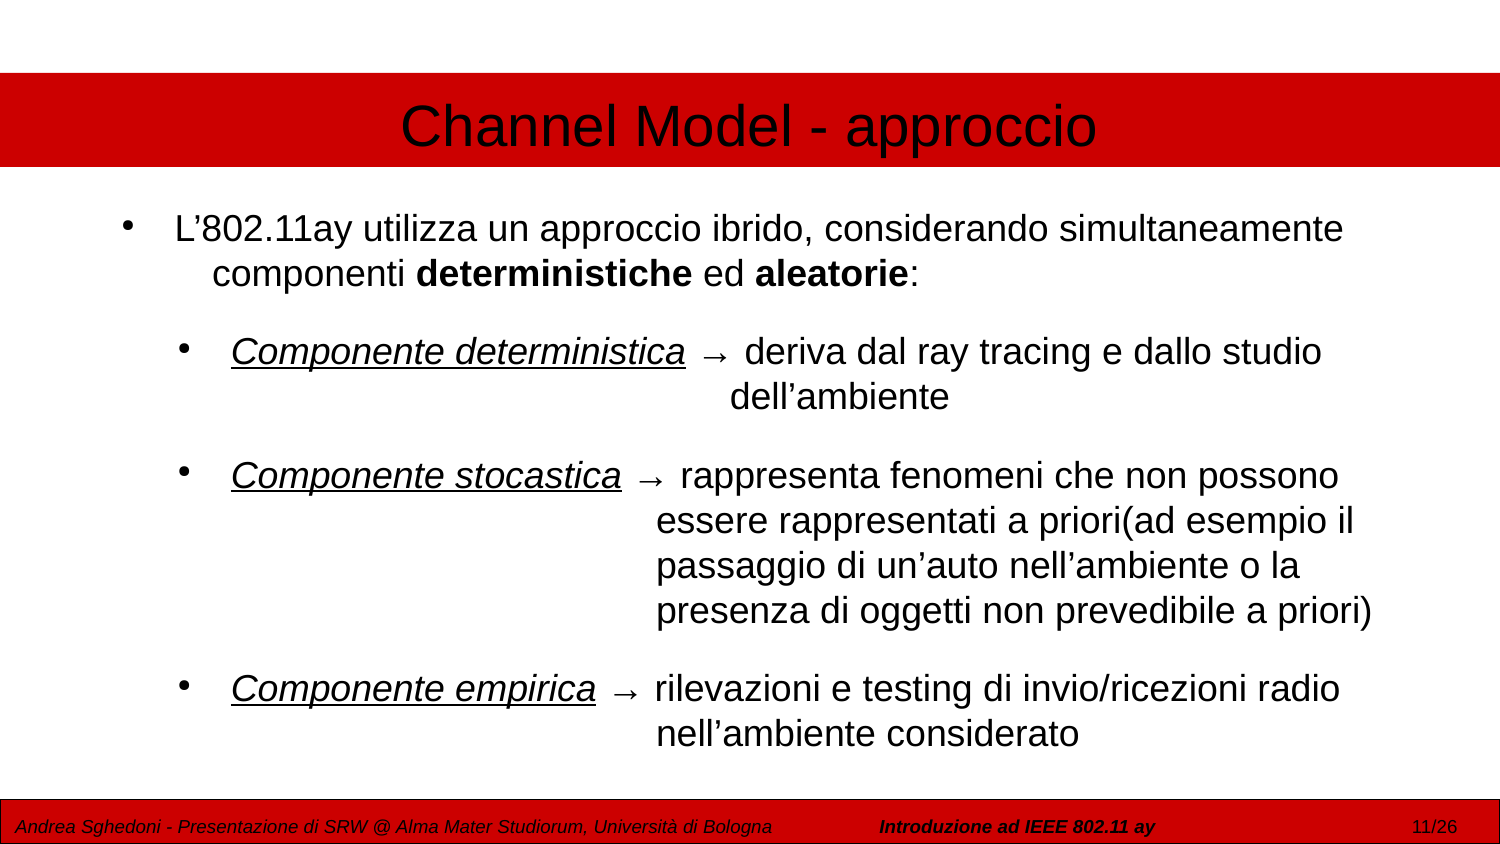

Channel Model - approccio
# L’802.11ay utilizza un approccio ibrido, considerando simultaneamente componenti deterministiche ed aleatorie:
Componente deterministica → deriva dal ray tracing e dallo studio 							dell’ambiente
Componente stocastica → rappresenta fenomeni che non possono 						essere rappresentati a priori(ad esempio il 						passaggio di un’auto nell’ambiente o la 							presenza di oggetti non prevedibile a priori)
Componente empirica → rilevazioni e testing di invio/ricezioni radio 						nell’ambiente considerato
Andrea Sghedoni - Presentazione di SRW @ Alma Mater Studiorum, Università di Bologna 	 Introduzione ad IEEE 802.11 ay 		 11/26